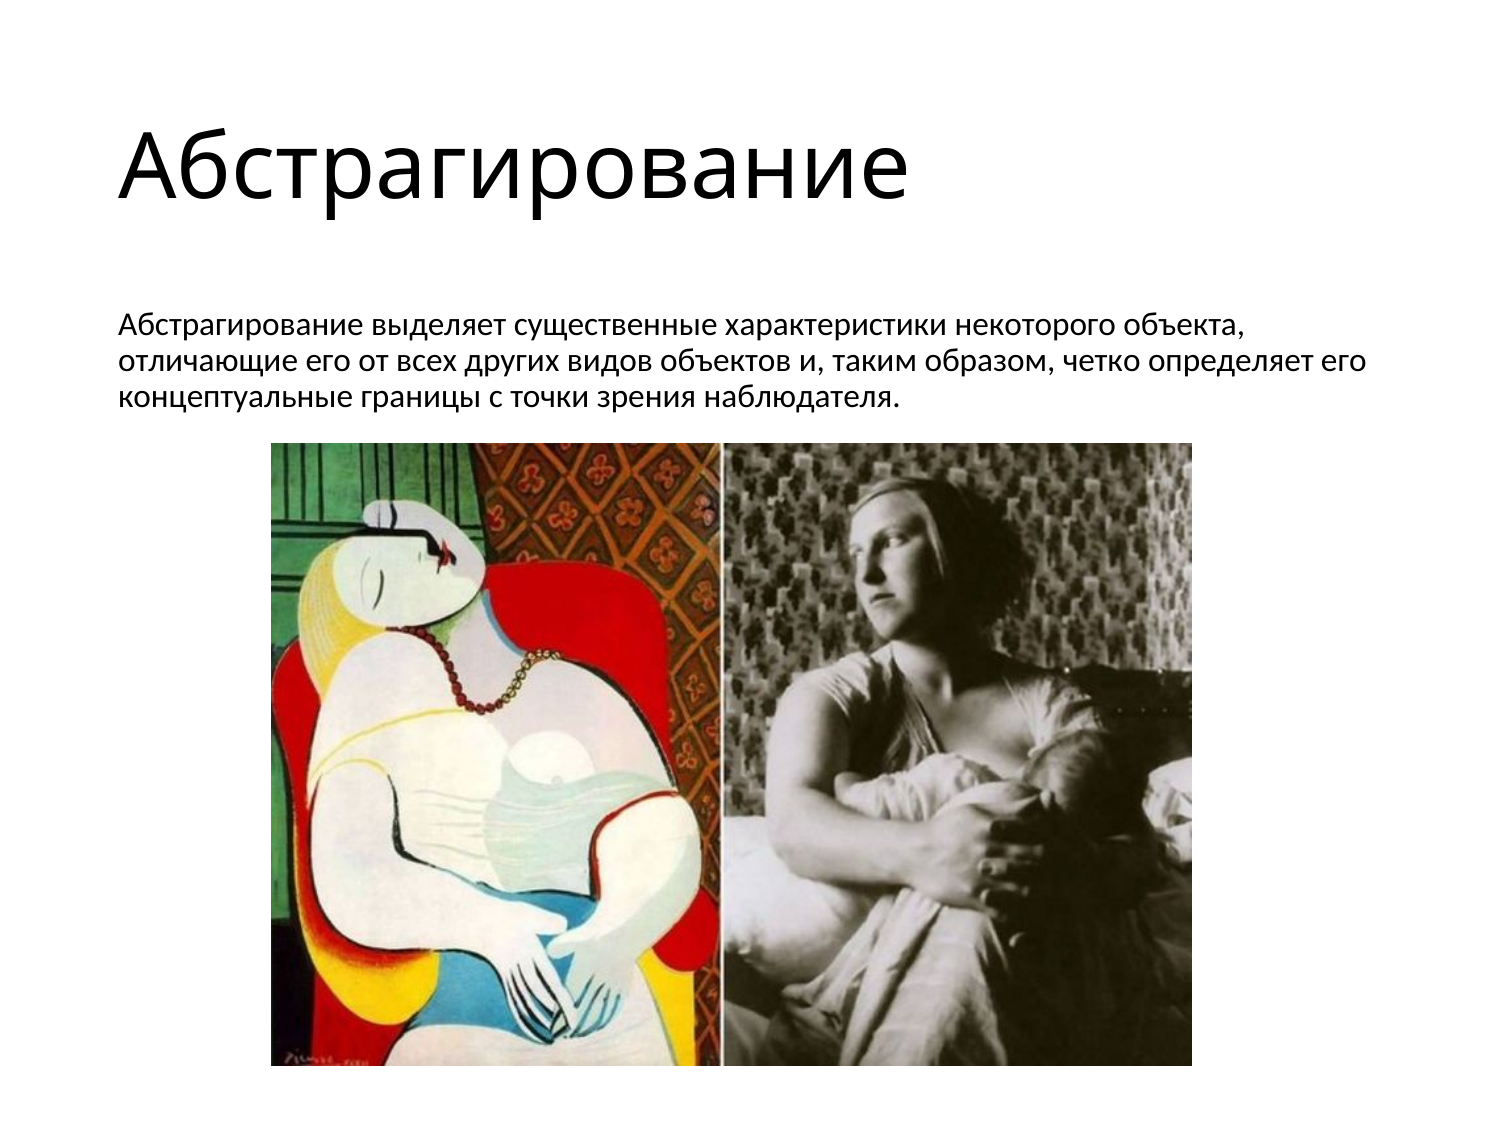

# Абстрагирование
Абстрагирование выделяет существенные характеристики некоторого объекта, отличающие его от всех других видов объектов и, таким образом, четко определяет его концептуальные границы с точки зрения наблюдателя.